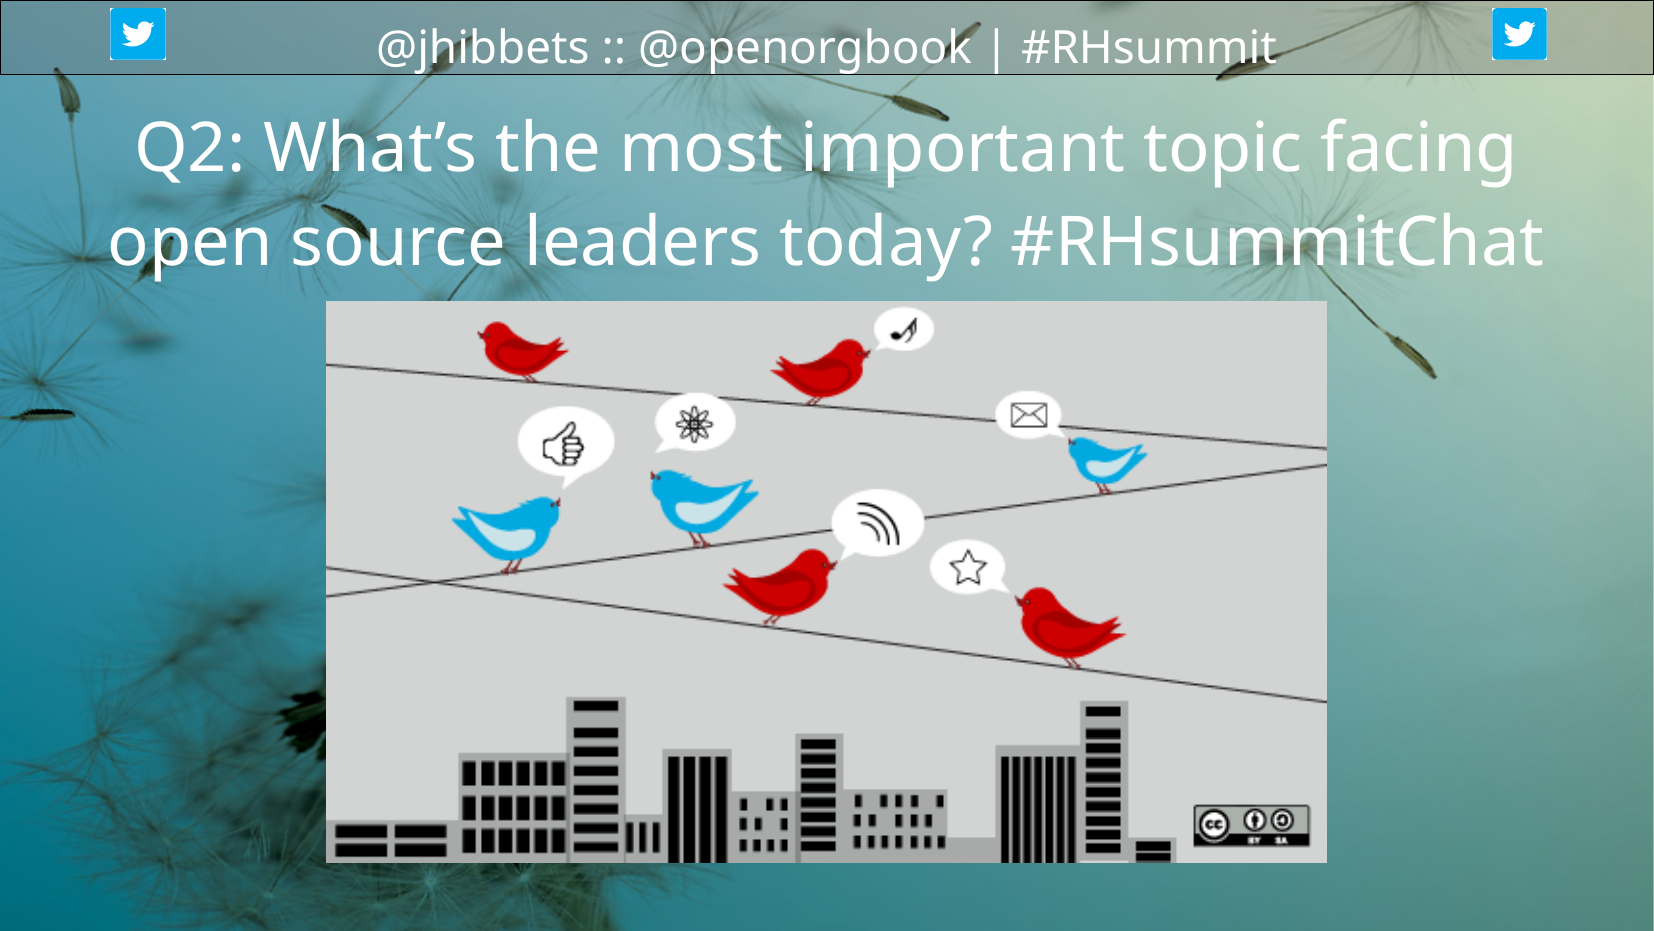

# Q2: What’s the most important topic facing open source leaders today? #RHsummitChat